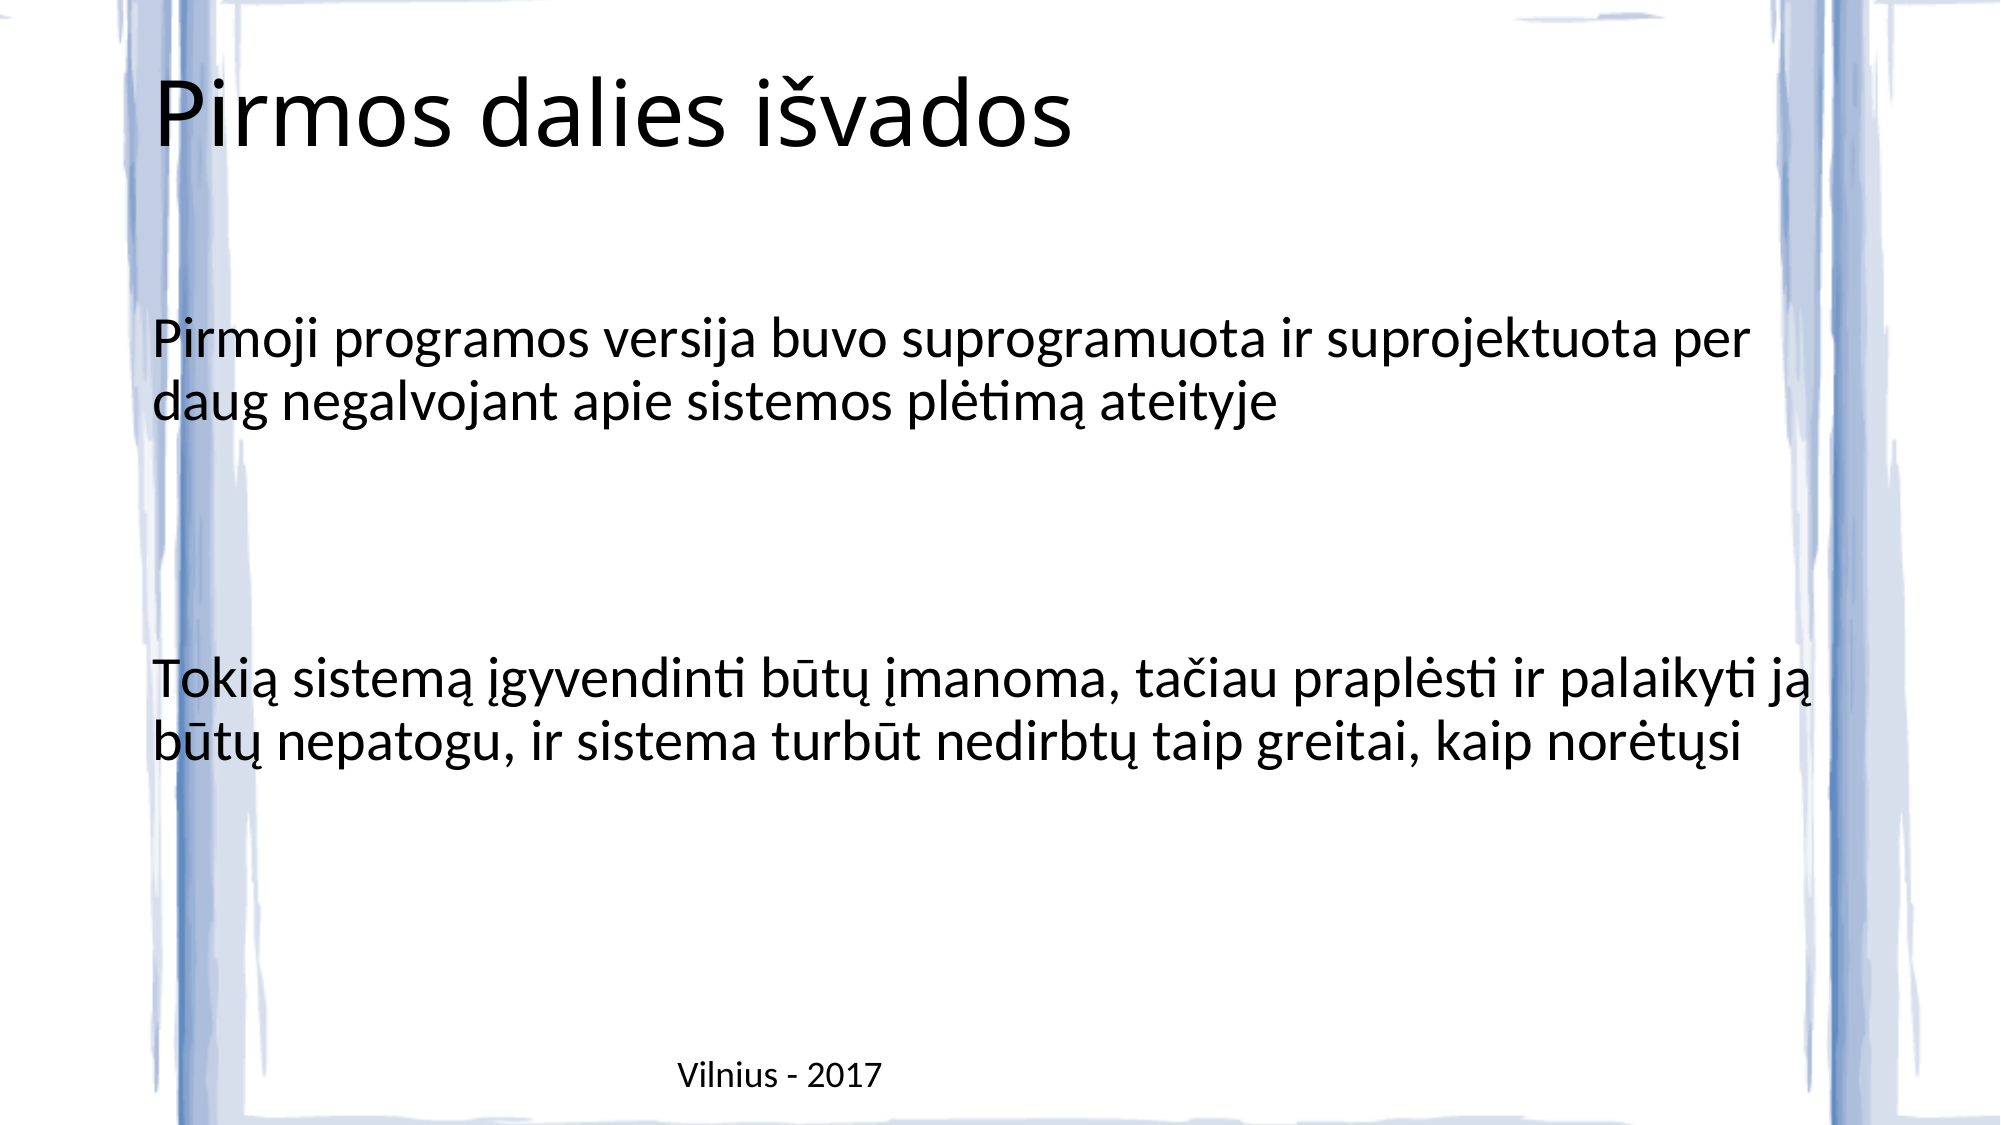

# Pirmos dalies išvados
Pirmoji programos versija buvo suprogramuota ir suprojektuota per daug negalvojant apie sistemos plėtimą ateityje
Tokią sistemą įgyvendinti būtų įmanoma, tačiau praplėsti ir palaikyti ją būtų nepatogu, ir sistema turbūt nedirbtų taip greitai, kaip norėtųsi
Vilnius - 2017